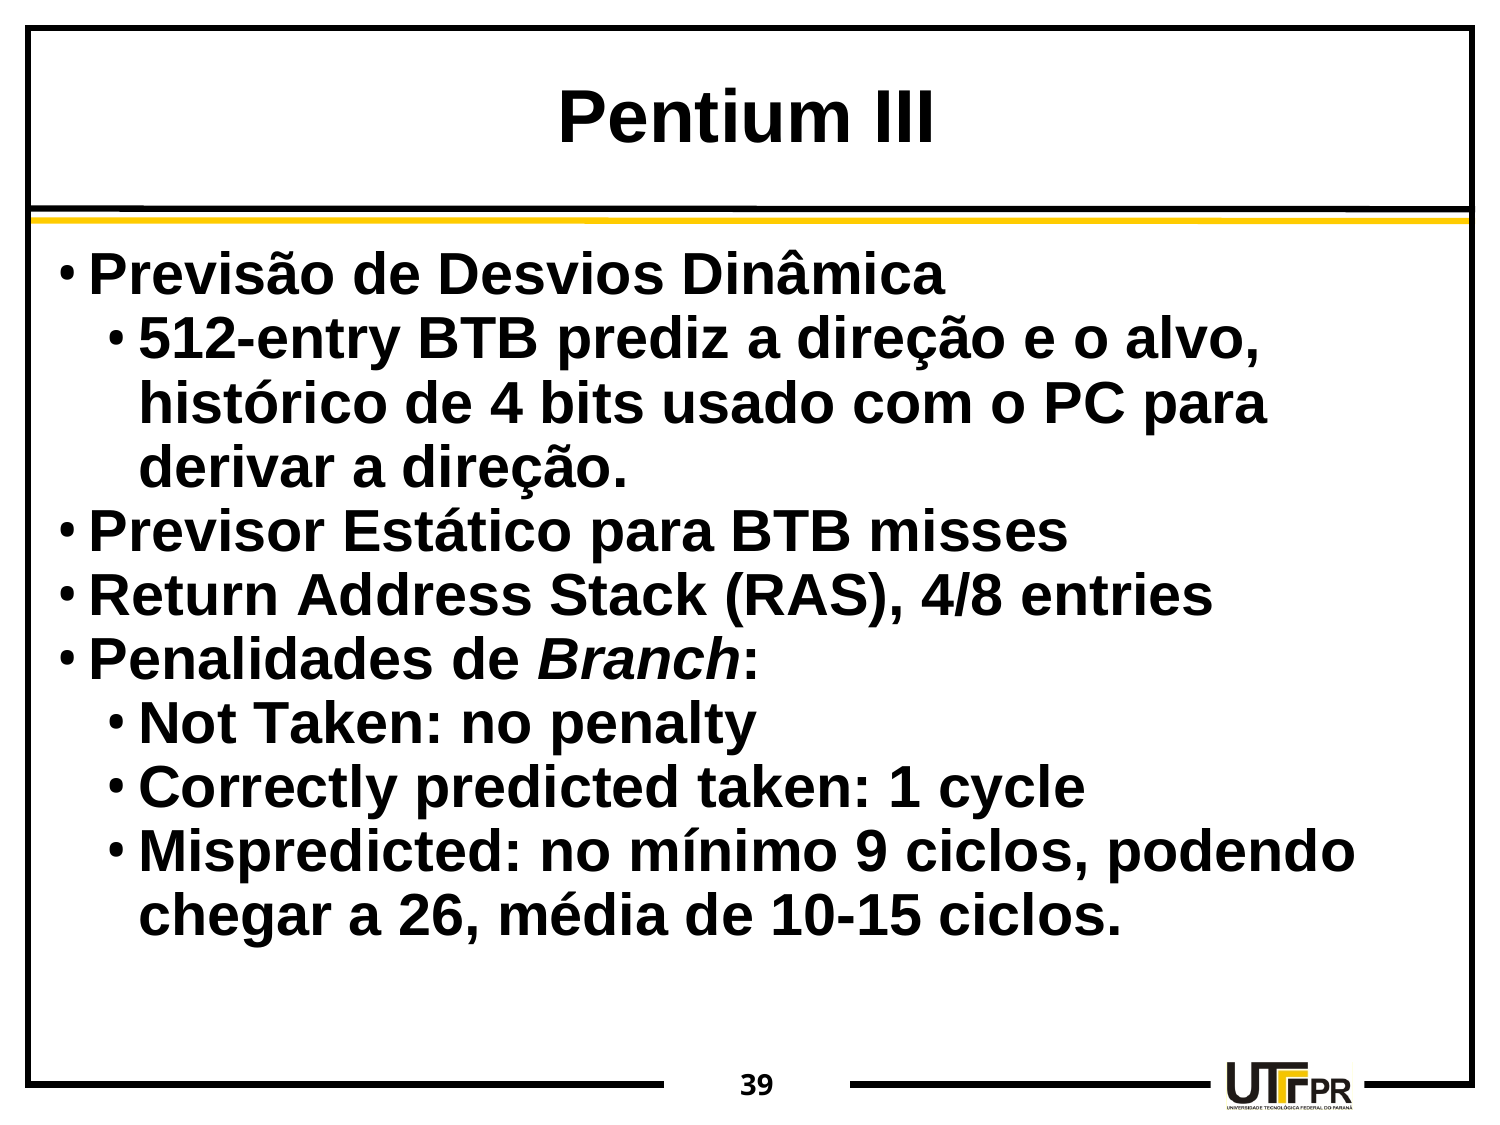

Pentium III
# Previsão de Desvios Dinâmica
512-entry BTB prediz a direção e o alvo, histórico de 4 bits usado com o PC para derivar a direção.
Previsor Estático para BTB misses
Return Address Stack (RAS), 4/8 entries
Penalidades de Branch:
Not Taken: no penalty
Correctly predicted taken: 1 cycle
Mispredicted: no mínimo 9 ciclos, podendo chegar a 26, média de 10-15 ciclos.